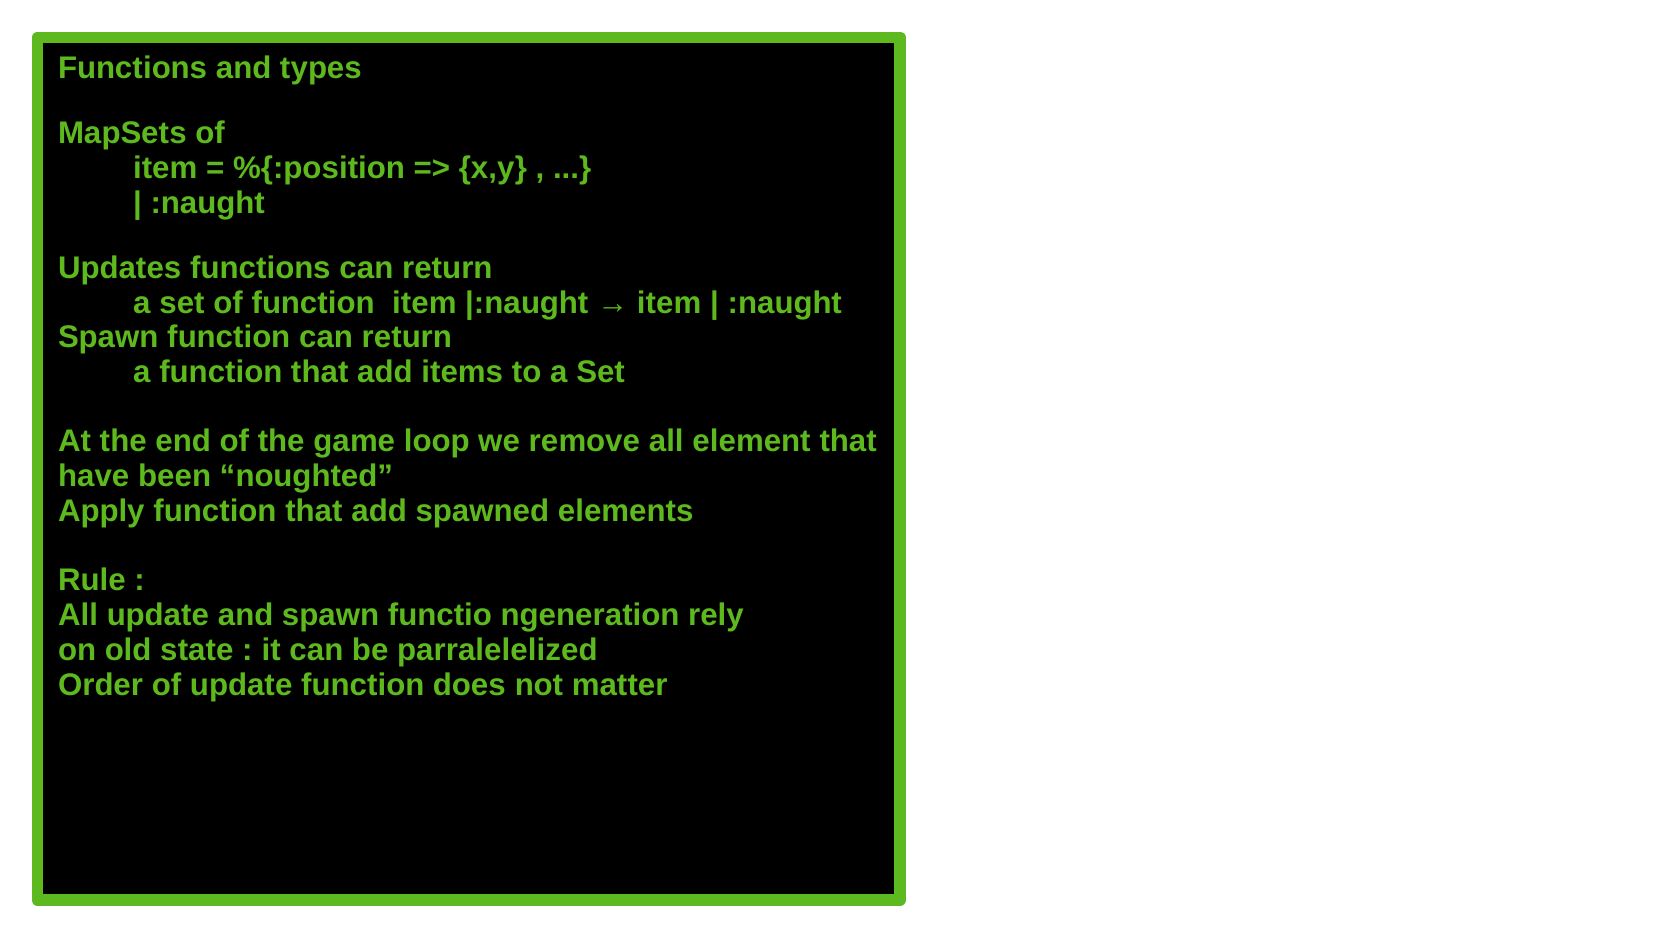

Functions and types
MapSets of
	item = %{:position => {x,y} , ...}
	| :naught
Updates functions can return
	a set of function item |:naught → item | :naught
Spawn function can return
	a function that add items to a Set
At the end of the game loop we remove all element that
have been “noughted”
Apply function that add spawned elements
Rule :
All update and spawn functio ngeneration rely
on old state : it can be parralelelized
Order of update function does not matter